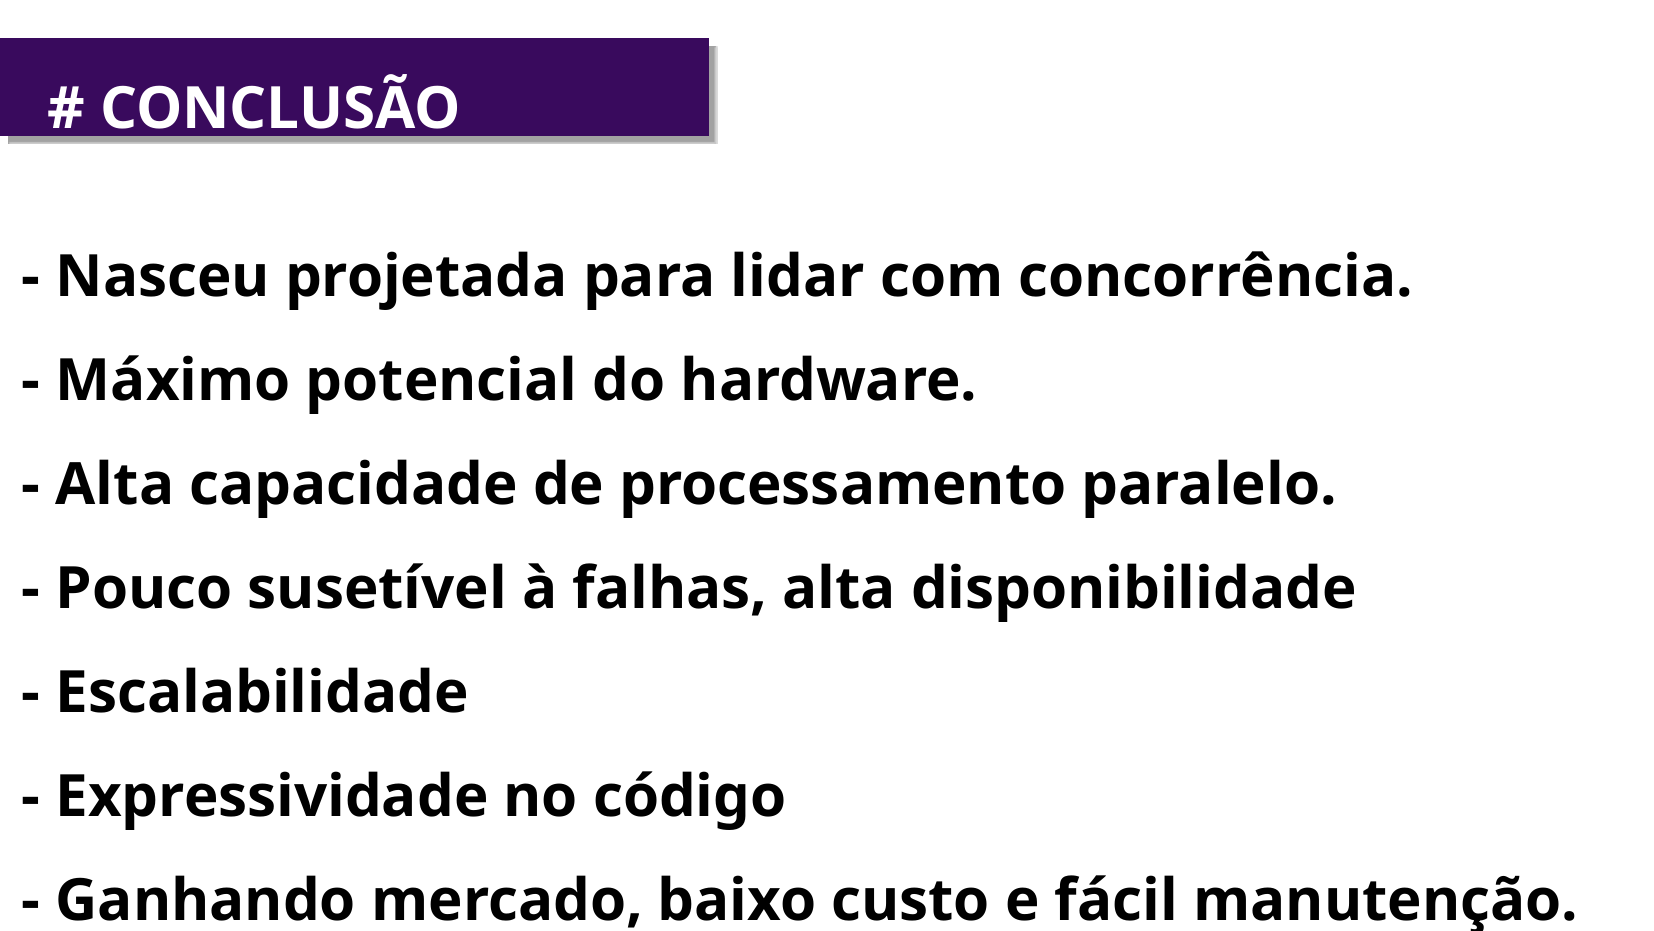

# CONCLUSÃO
#
- Nasceu projetada para lidar com concorrência.
- Máximo potencial do hardware.
- Alta capacidade de processamento paralelo.
- Pouco susetível à falhas, alta disponibilidade
- Escalabilidade
- Expressividade no código
- Ganhando mercado, baixo custo e fácil manutenção.